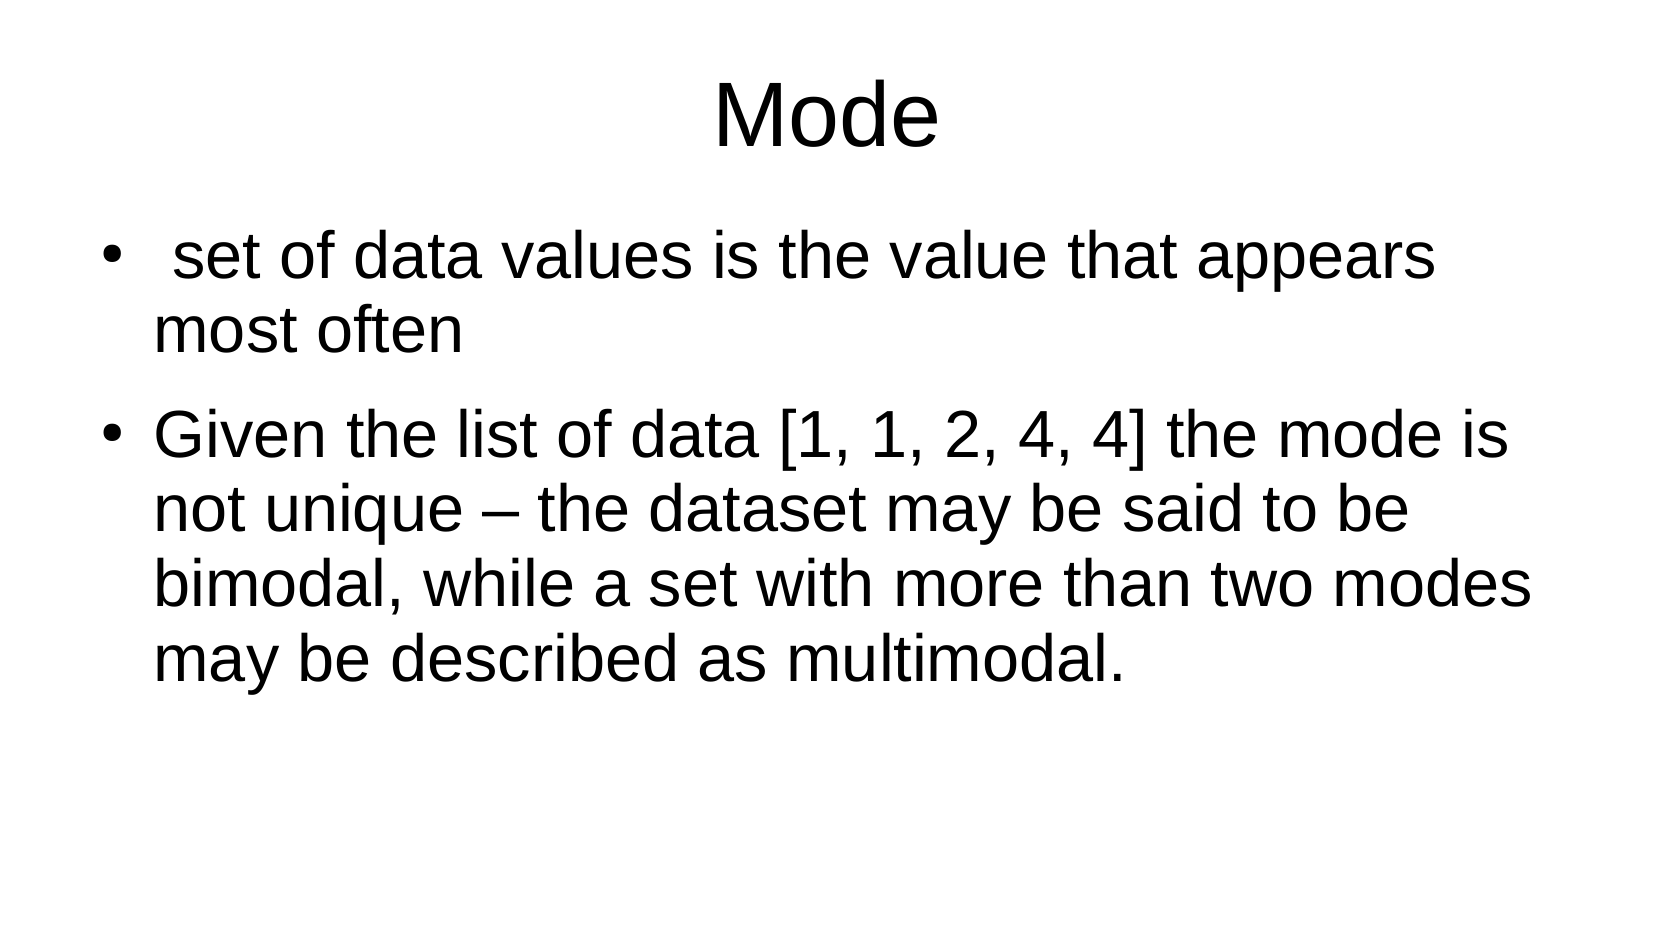

# Mode
 set of data values is the value that appears most often
Given the list of data [1, 1, 2, 4, 4] the mode is not unique – the dataset may be said to be bimodal, while a set with more than two modes may be described as multimodal.